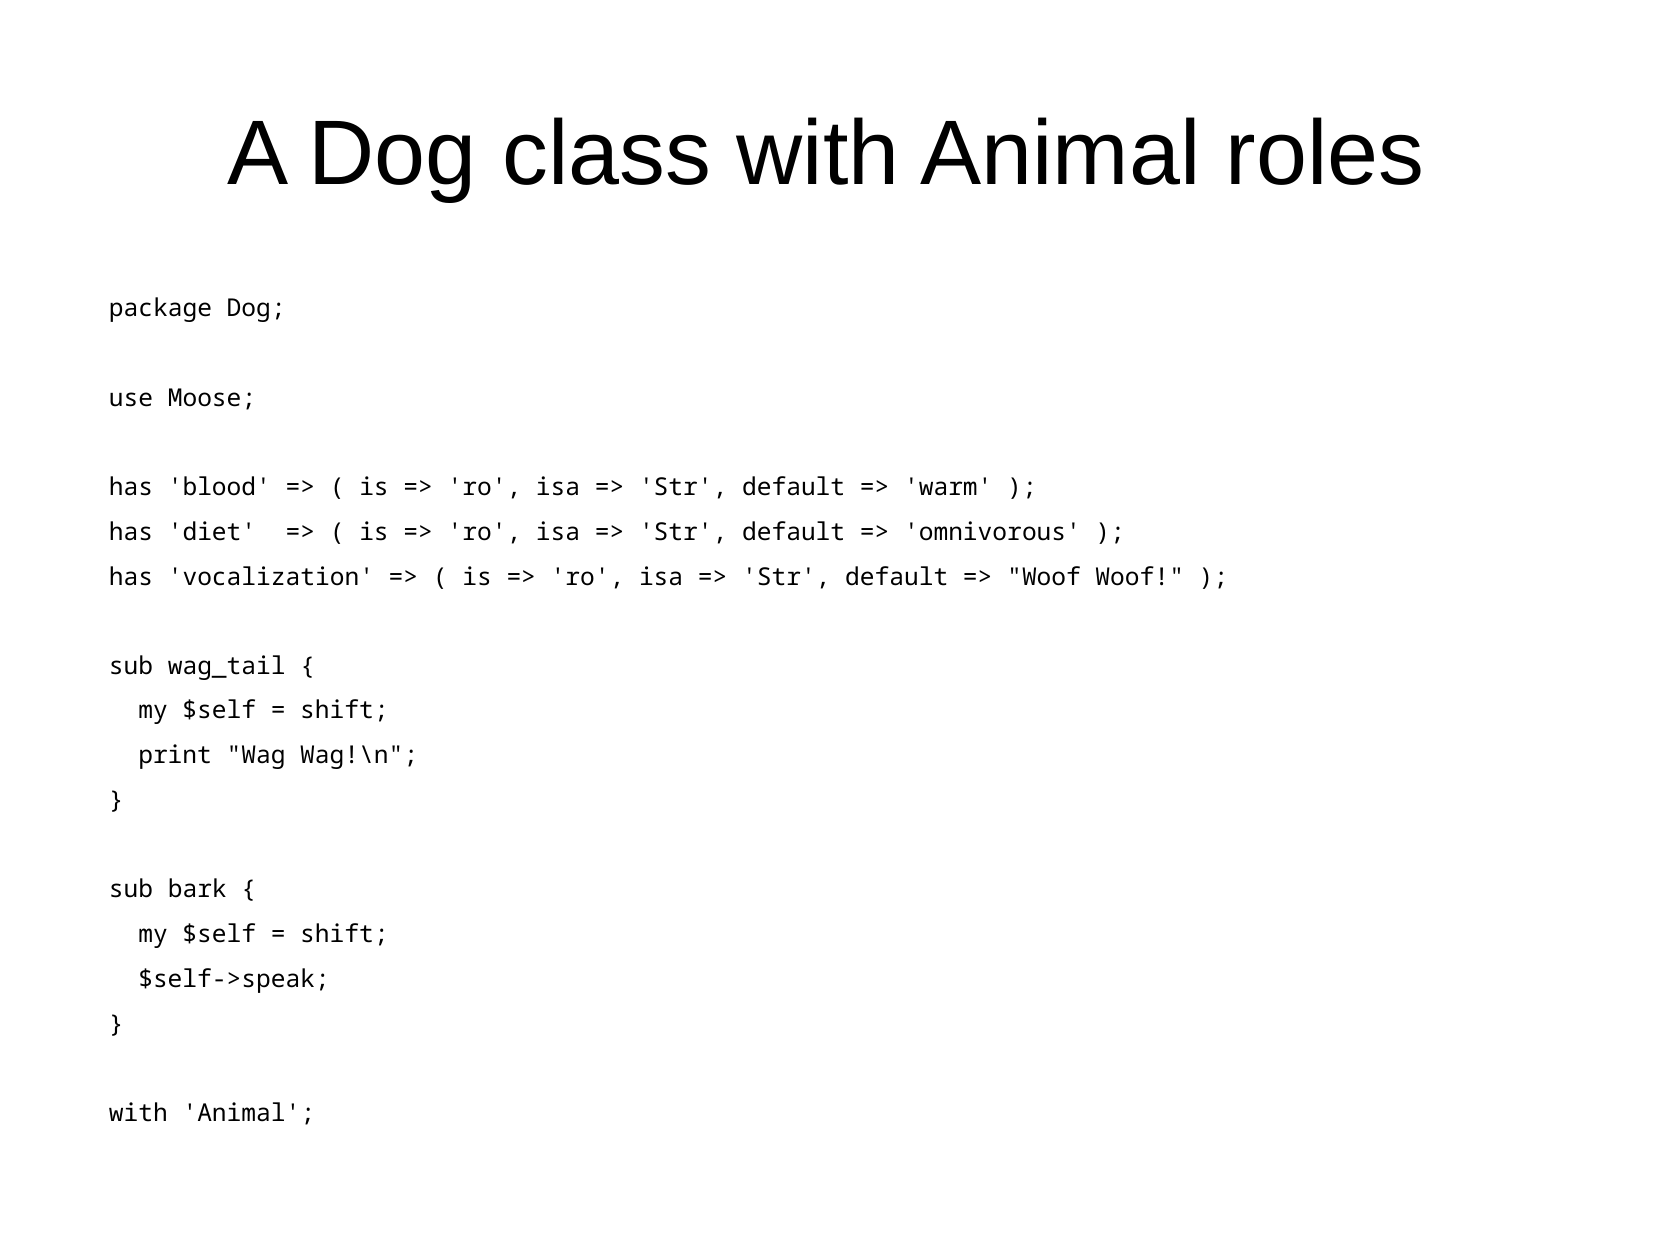

# A Dog class with Animal roles
package Dog;
use Moose;
has 'blood' => ( is => 'ro', isa => 'Str', default => 'warm' );
has 'diet' => ( is => 'ro', isa => 'Str', default => 'omnivorous' );
has 'vocalization' => ( is => 'ro', isa => 'Str', default => "Woof Woof!" );
sub wag_tail {
 my $self = shift;
 print "Wag Wag!\n";
}
sub bark {
 my $self = shift;
 $self->speak;
}
with 'Animal';